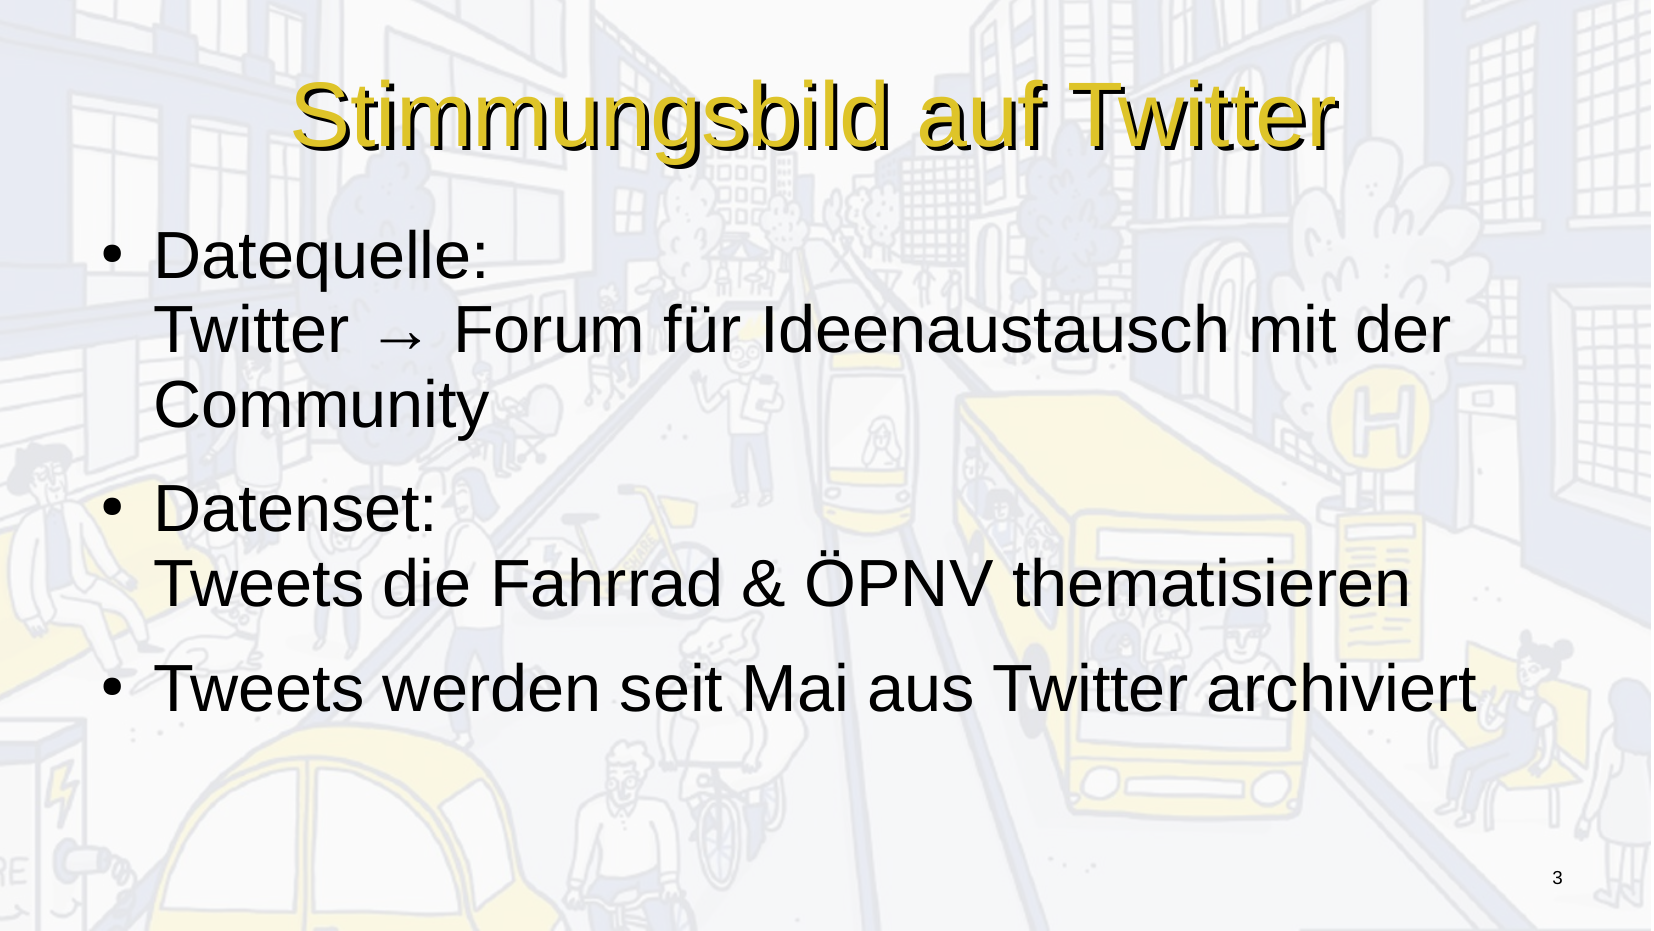

# Stimmungsbild auf Twitter
Datequelle:
Twitter → Forum für Ideenaustausch mit der Community
Datenset:
Tweets die Fahrrad & ÖPNV thematisieren
Tweets werden seit Mai aus Twitter archiviert